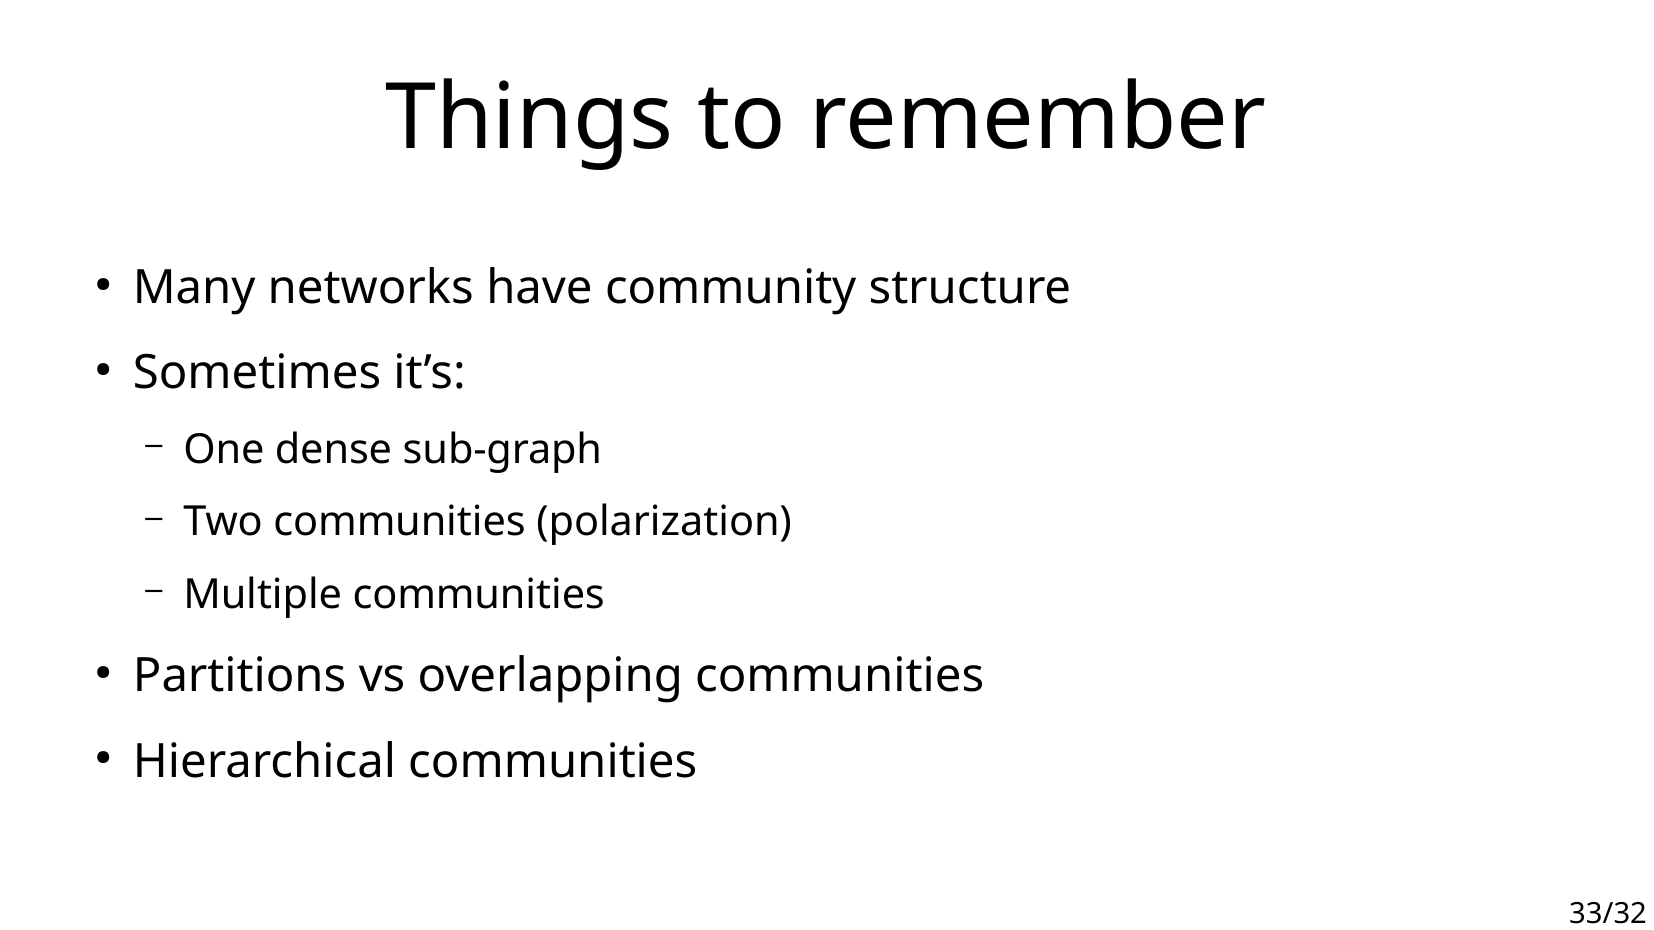

# Things to remember
Many networks have community structure
Sometimes it’s:
One dense sub-graph
Two communities (polarization)
Multiple communities
Partitions vs overlapping communities
Hierarchical communities
33